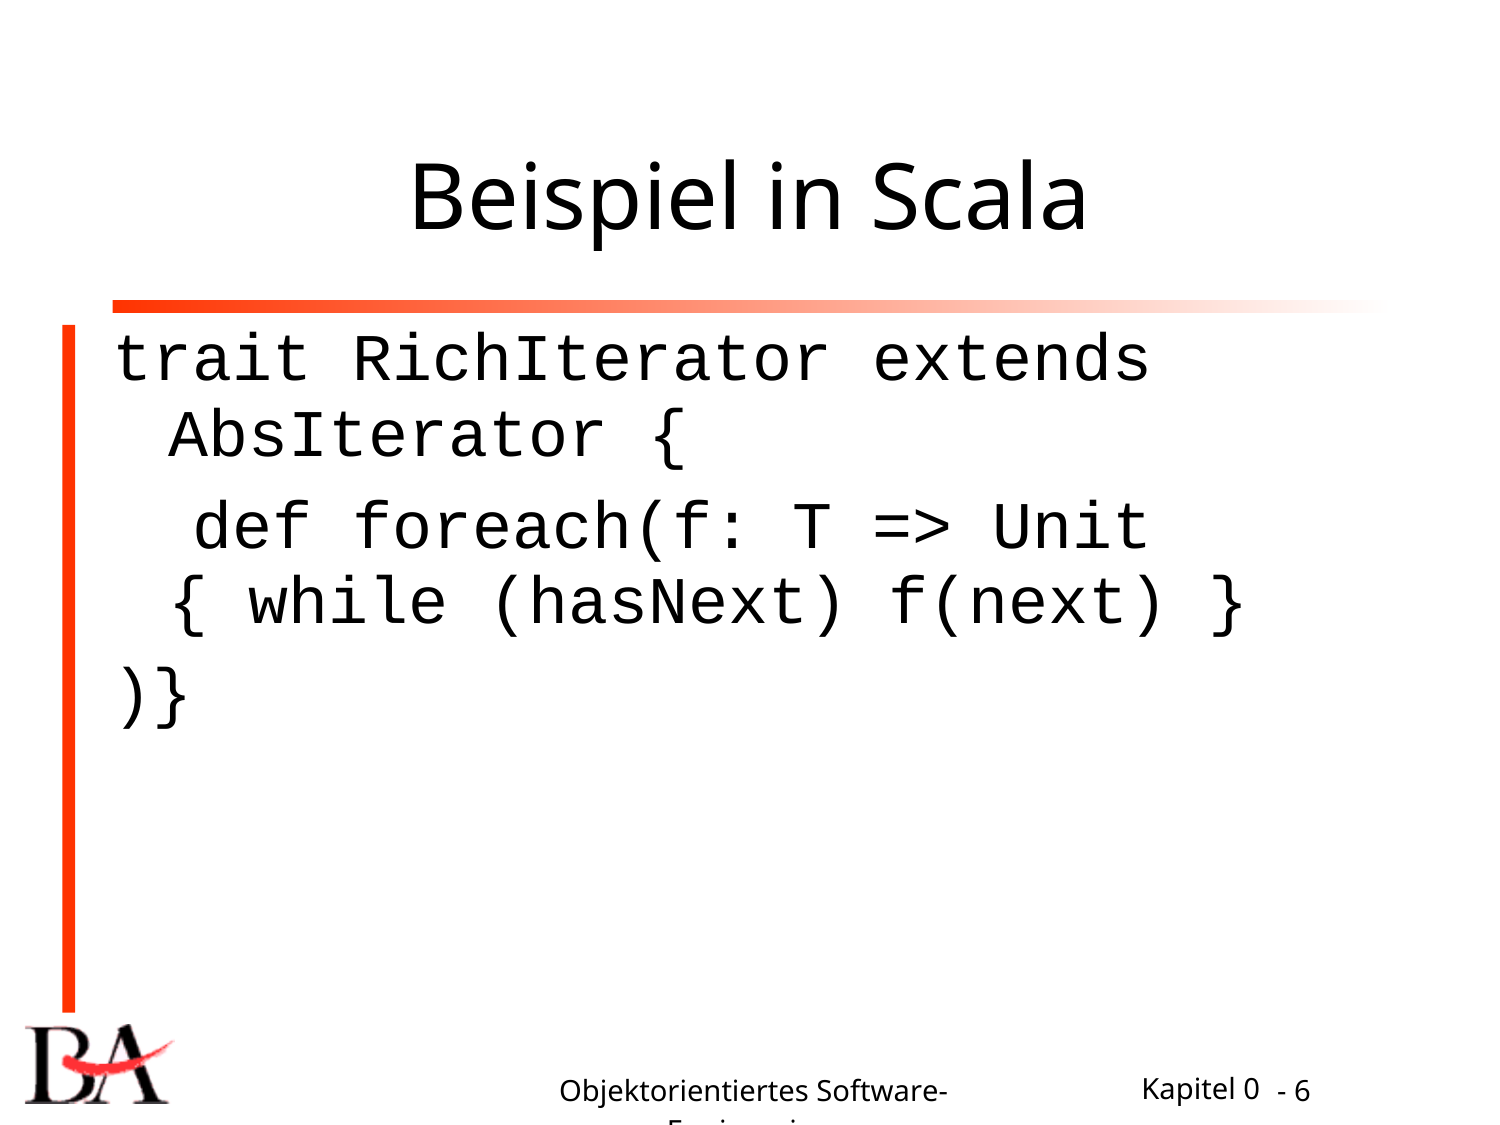

# Beispiel in Scala
trait RichIterator extends AbsIterator {
 def foreach(f: T => Unit { while (hasNext) f(next) }
)}
6